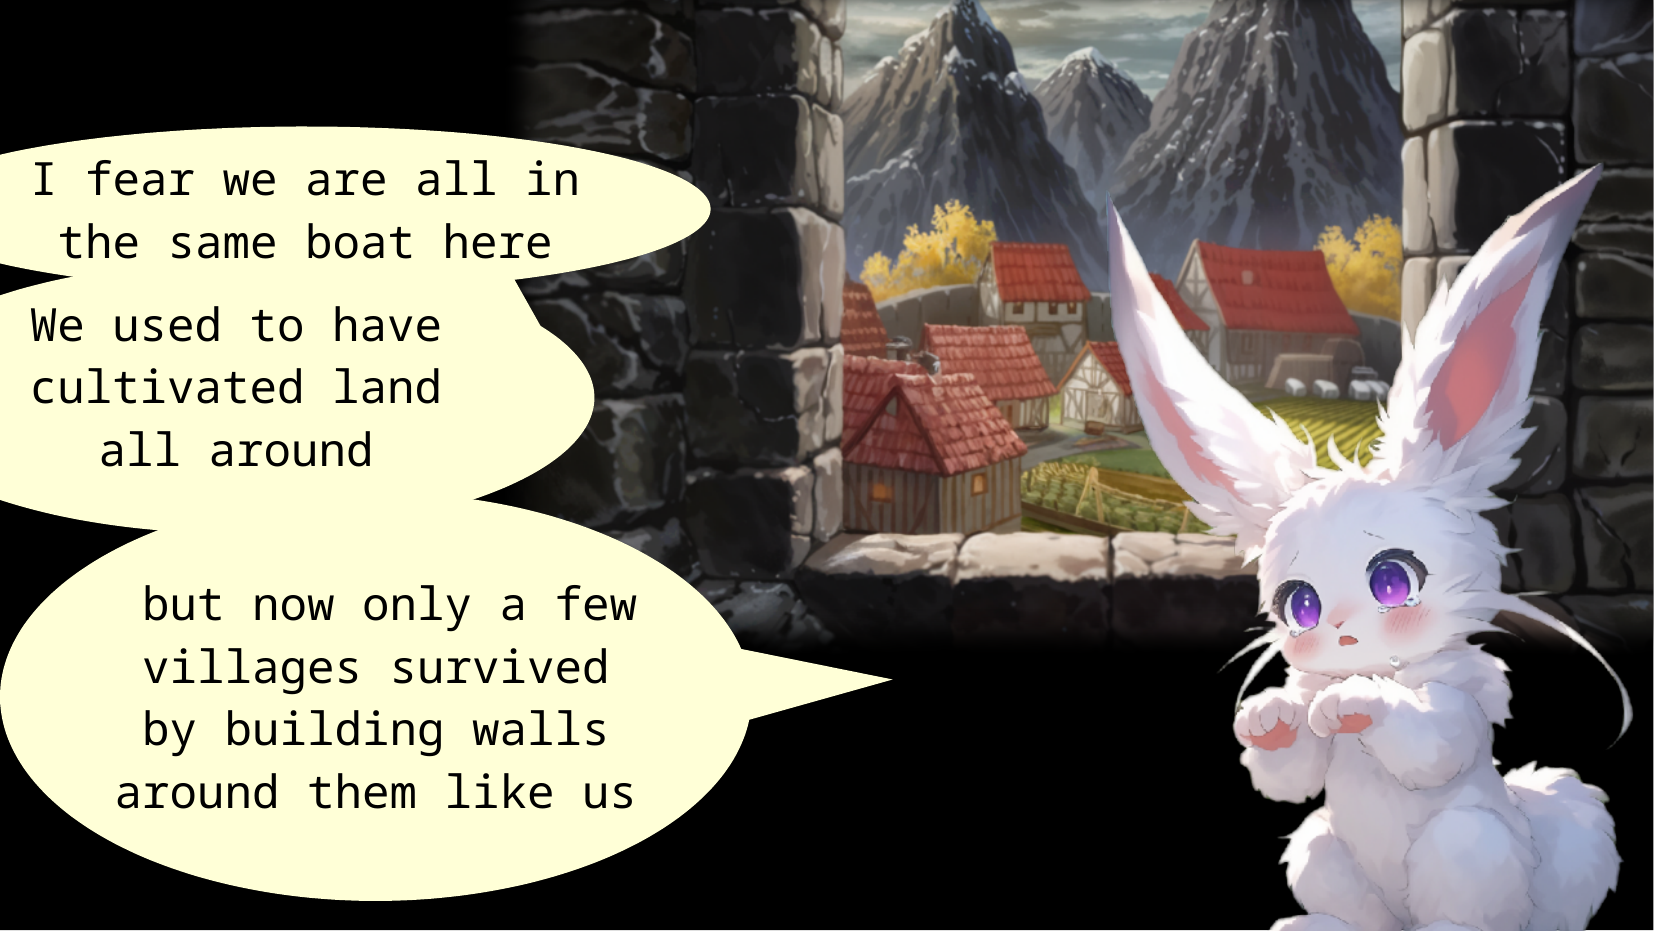

I fear we are all in the same boat here
We used to have cultivated land all around
 but now only a few villages survived by building walls around them like us